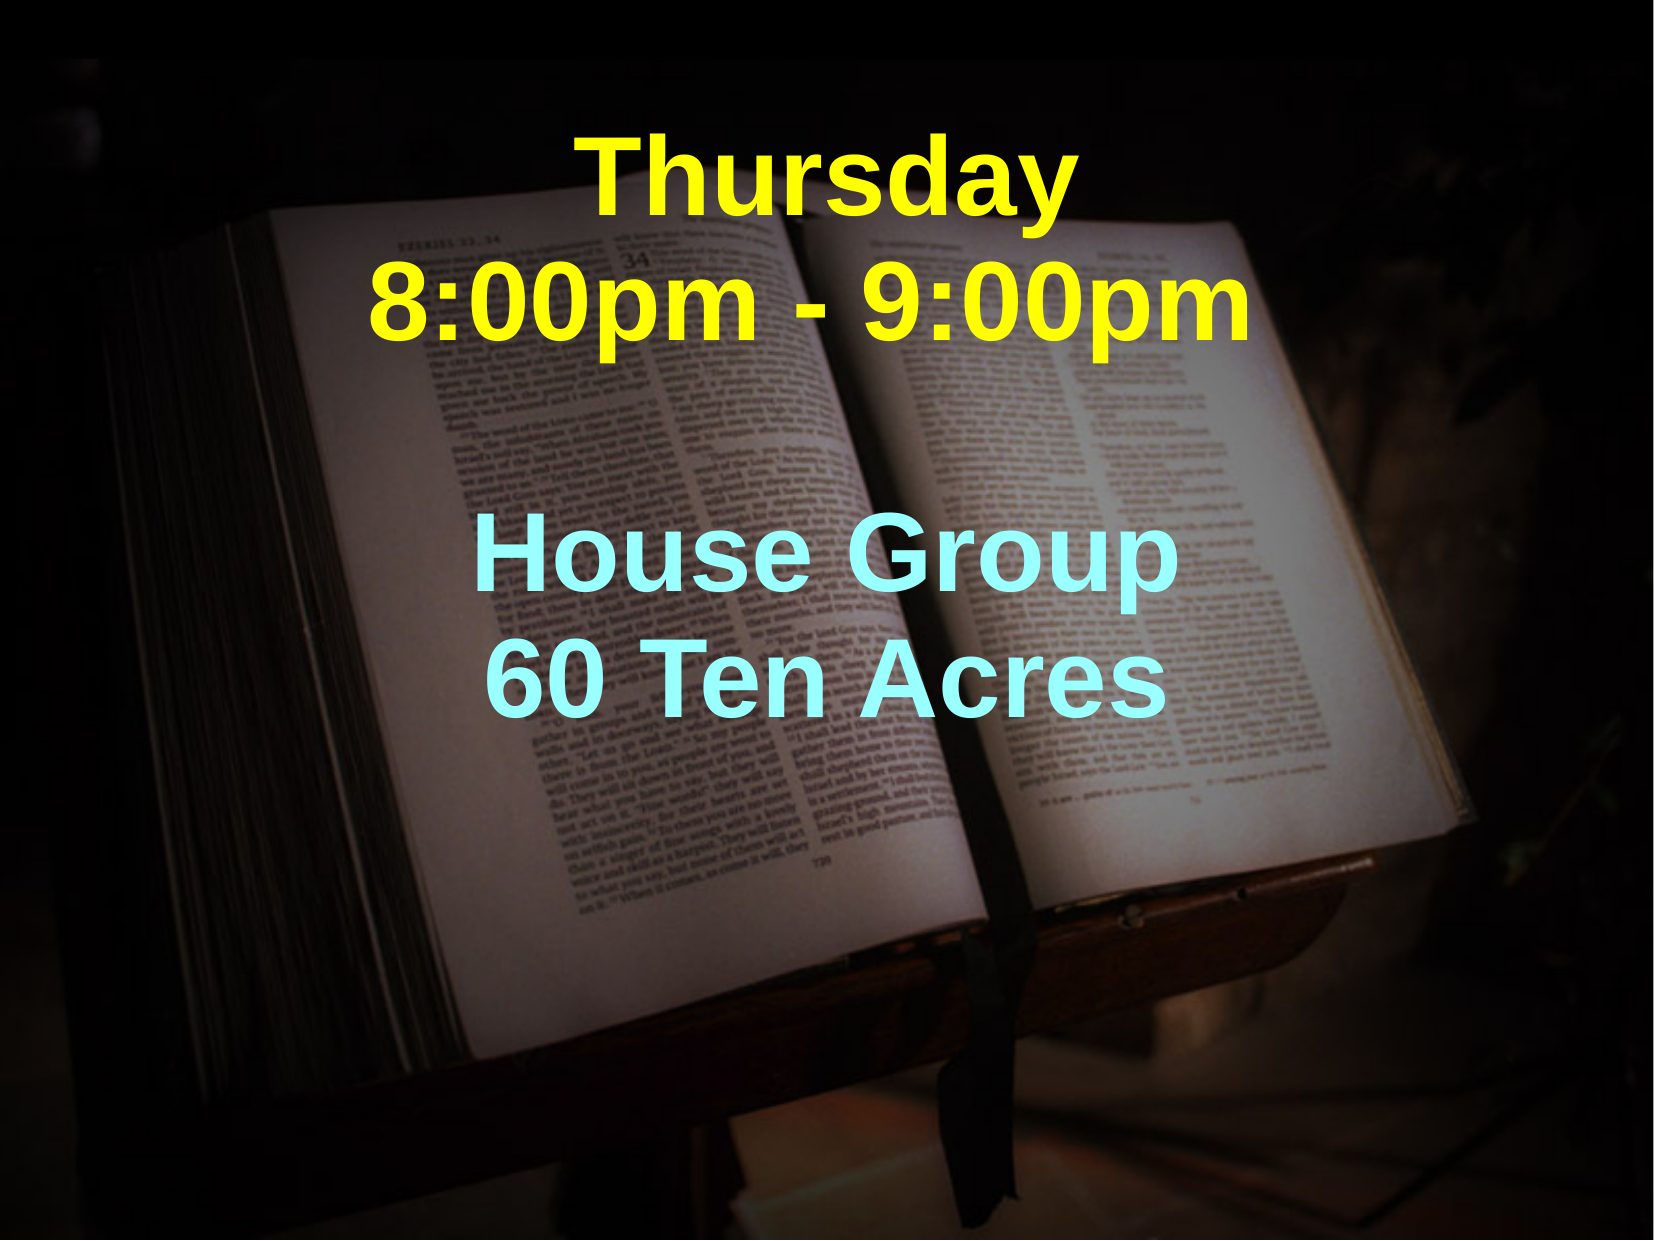

#
Thursday
8:00pm - 9:00pm
House Group
60 Ten Acres